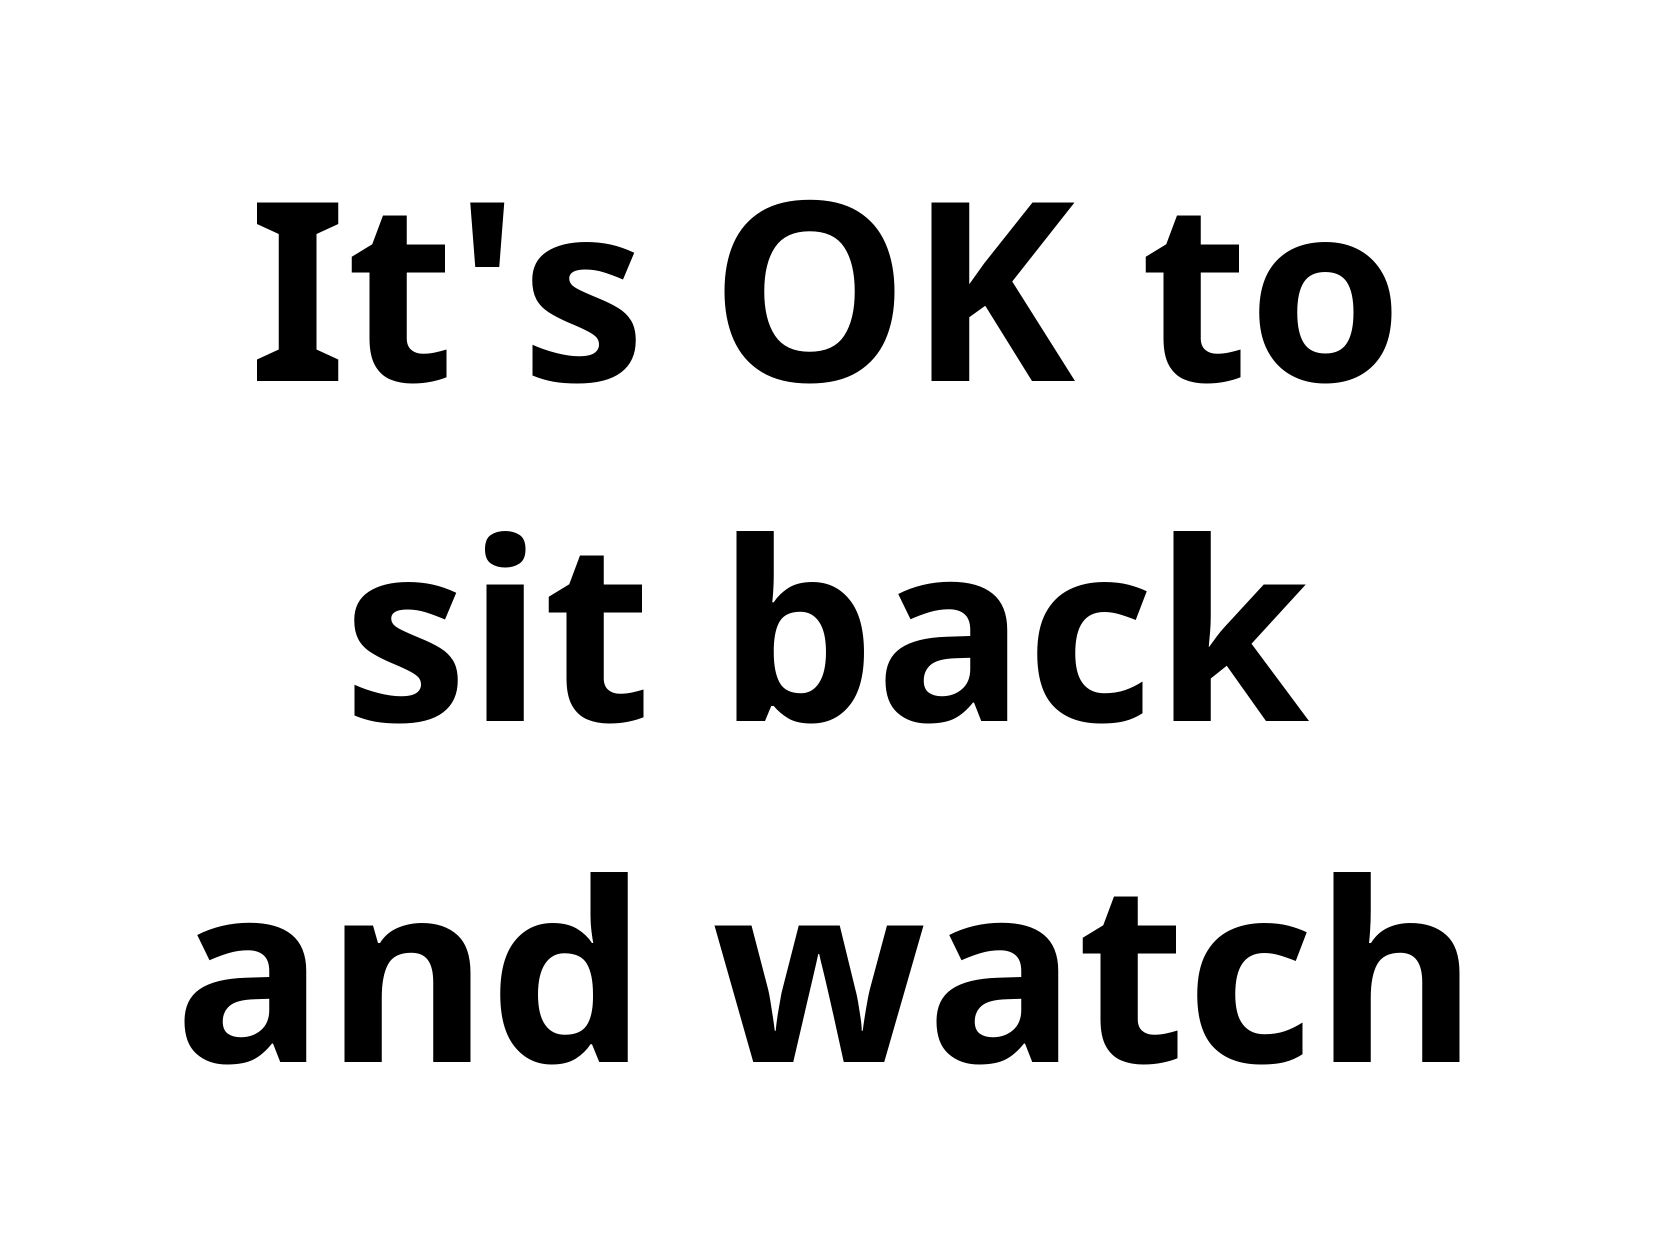

# It's OK to sit back and watch